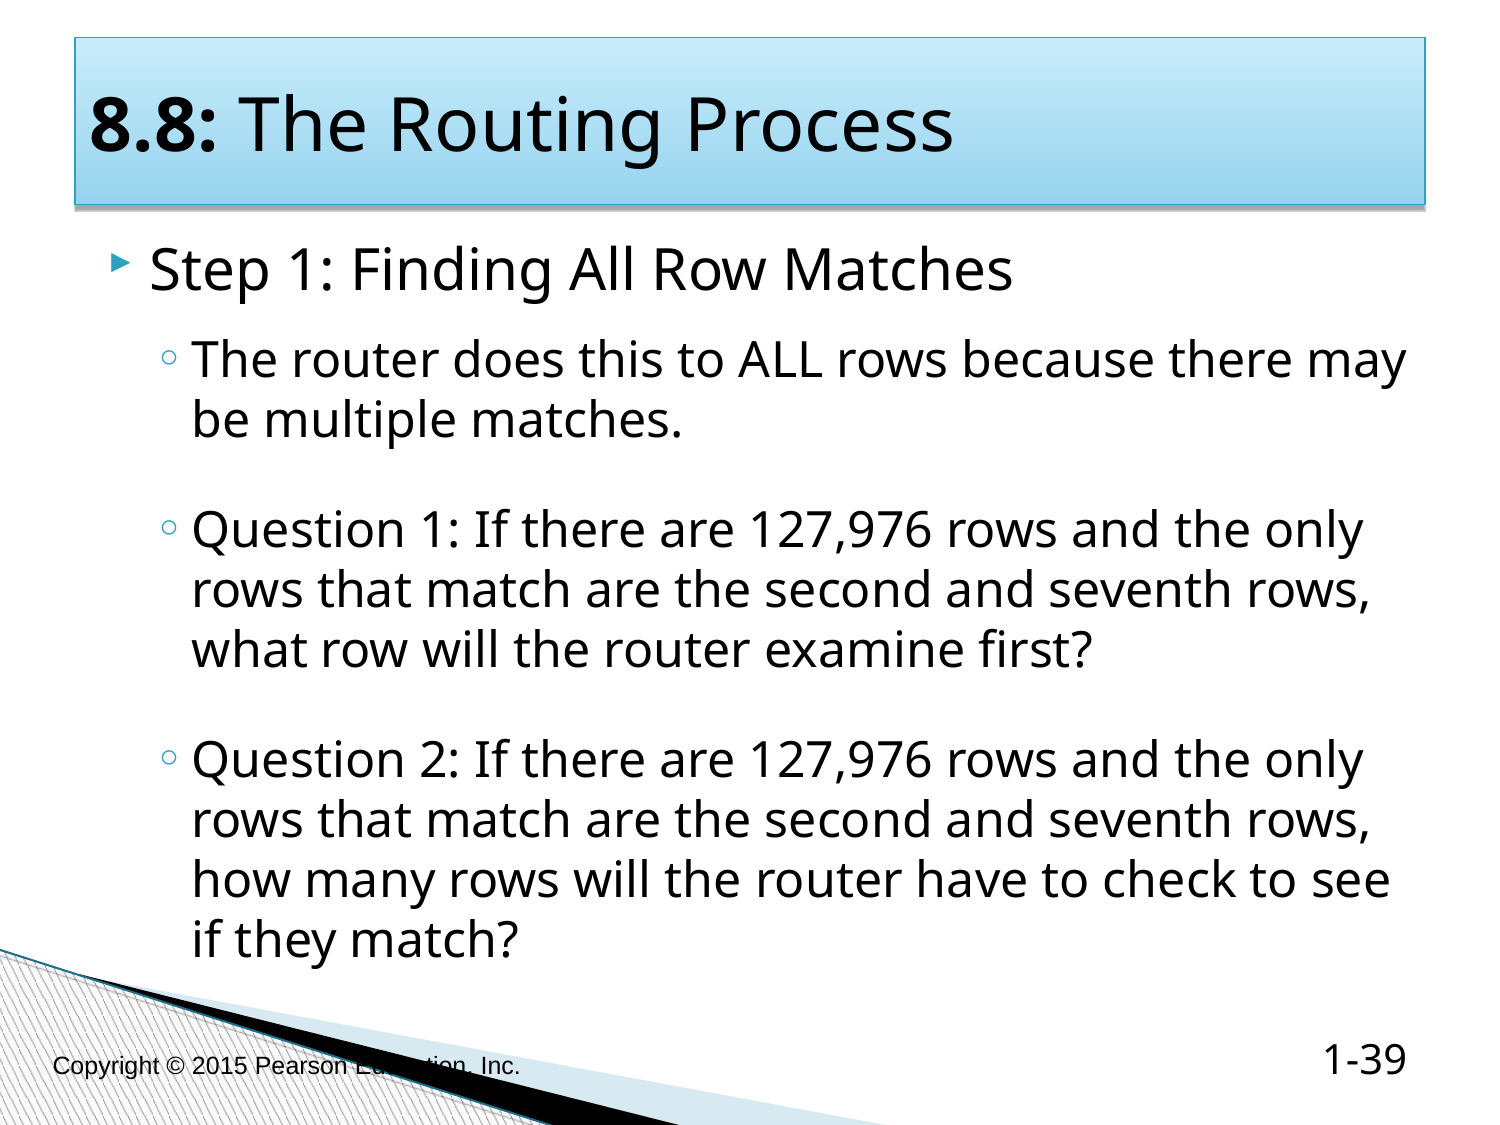

8.8: The Routing Process
# Step 1: Finding All Row Matches
The router does this to ALL rows because there may be multiple matches.
Question 1: If there are 127,976 rows and the only rows that match are the second and seventh rows, what row will the router examine first?
Question 2: If there are 127,976 rows and the only rows that match are the second and seventh rows, how many rows will the router have to check to see if they match?
Copyright © 2015 Pearson Education, Inc.